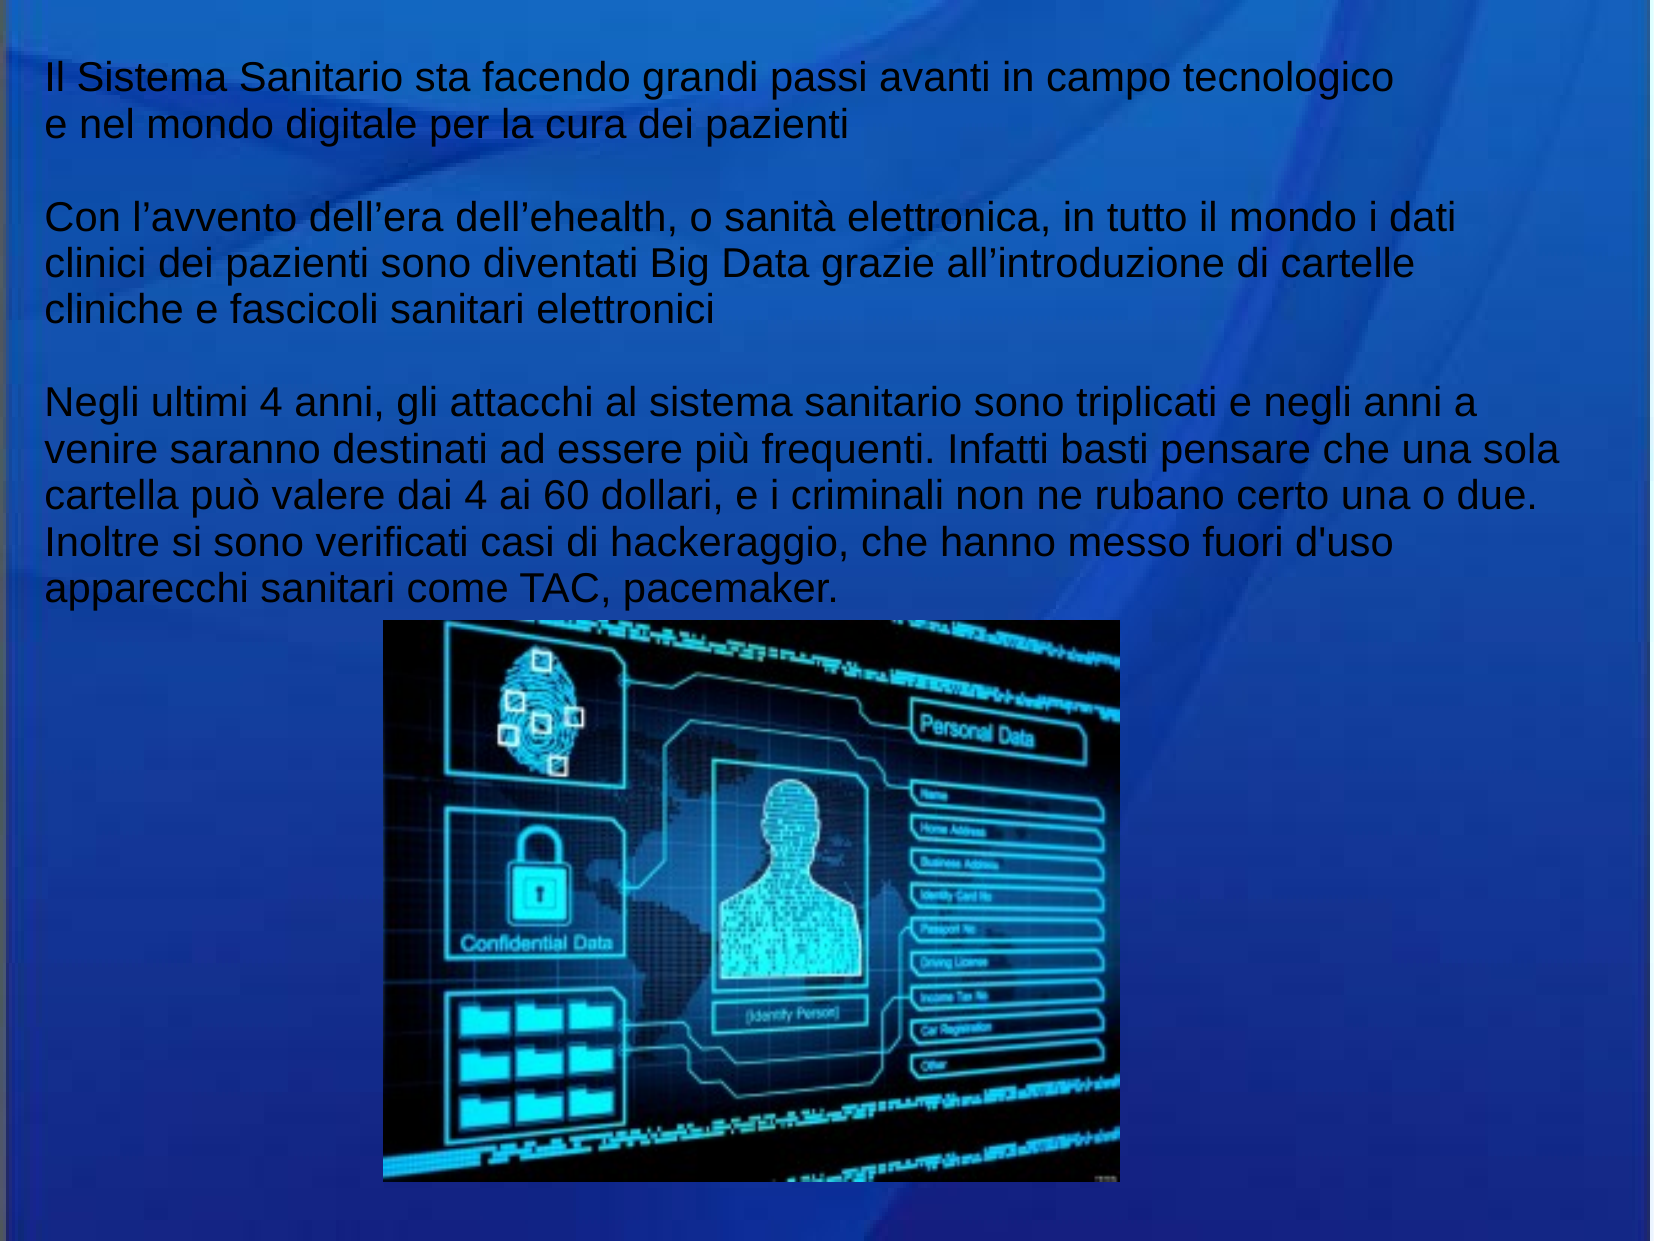

Il Sistema Sanitario sta facendo grandi passi avanti in campo tecnologico
e nel mondo digitale per la cura dei pazienti
Con l’avvento dell’era dell’ehealth, o sanità elettronica, in tutto il mondo i dati clinici dei pazienti sono diventati Big Data grazie all’introduzione di cartelle cliniche e fascicoli sanitari elettronici
Negli ultimi 4 anni, gli attacchi al sistema sanitario sono triplicati e negli anni a venire saranno destinati ad essere più frequenti. Infatti basti pensare che una sola cartella può valere dai 4 ai 60 dollari, e i criminali non ne rubano certo una o due. Inoltre si sono verificati casi di hackeraggio, che hanno messo fuori d'uso apparecchi sanitari come TAC, pacemaker.